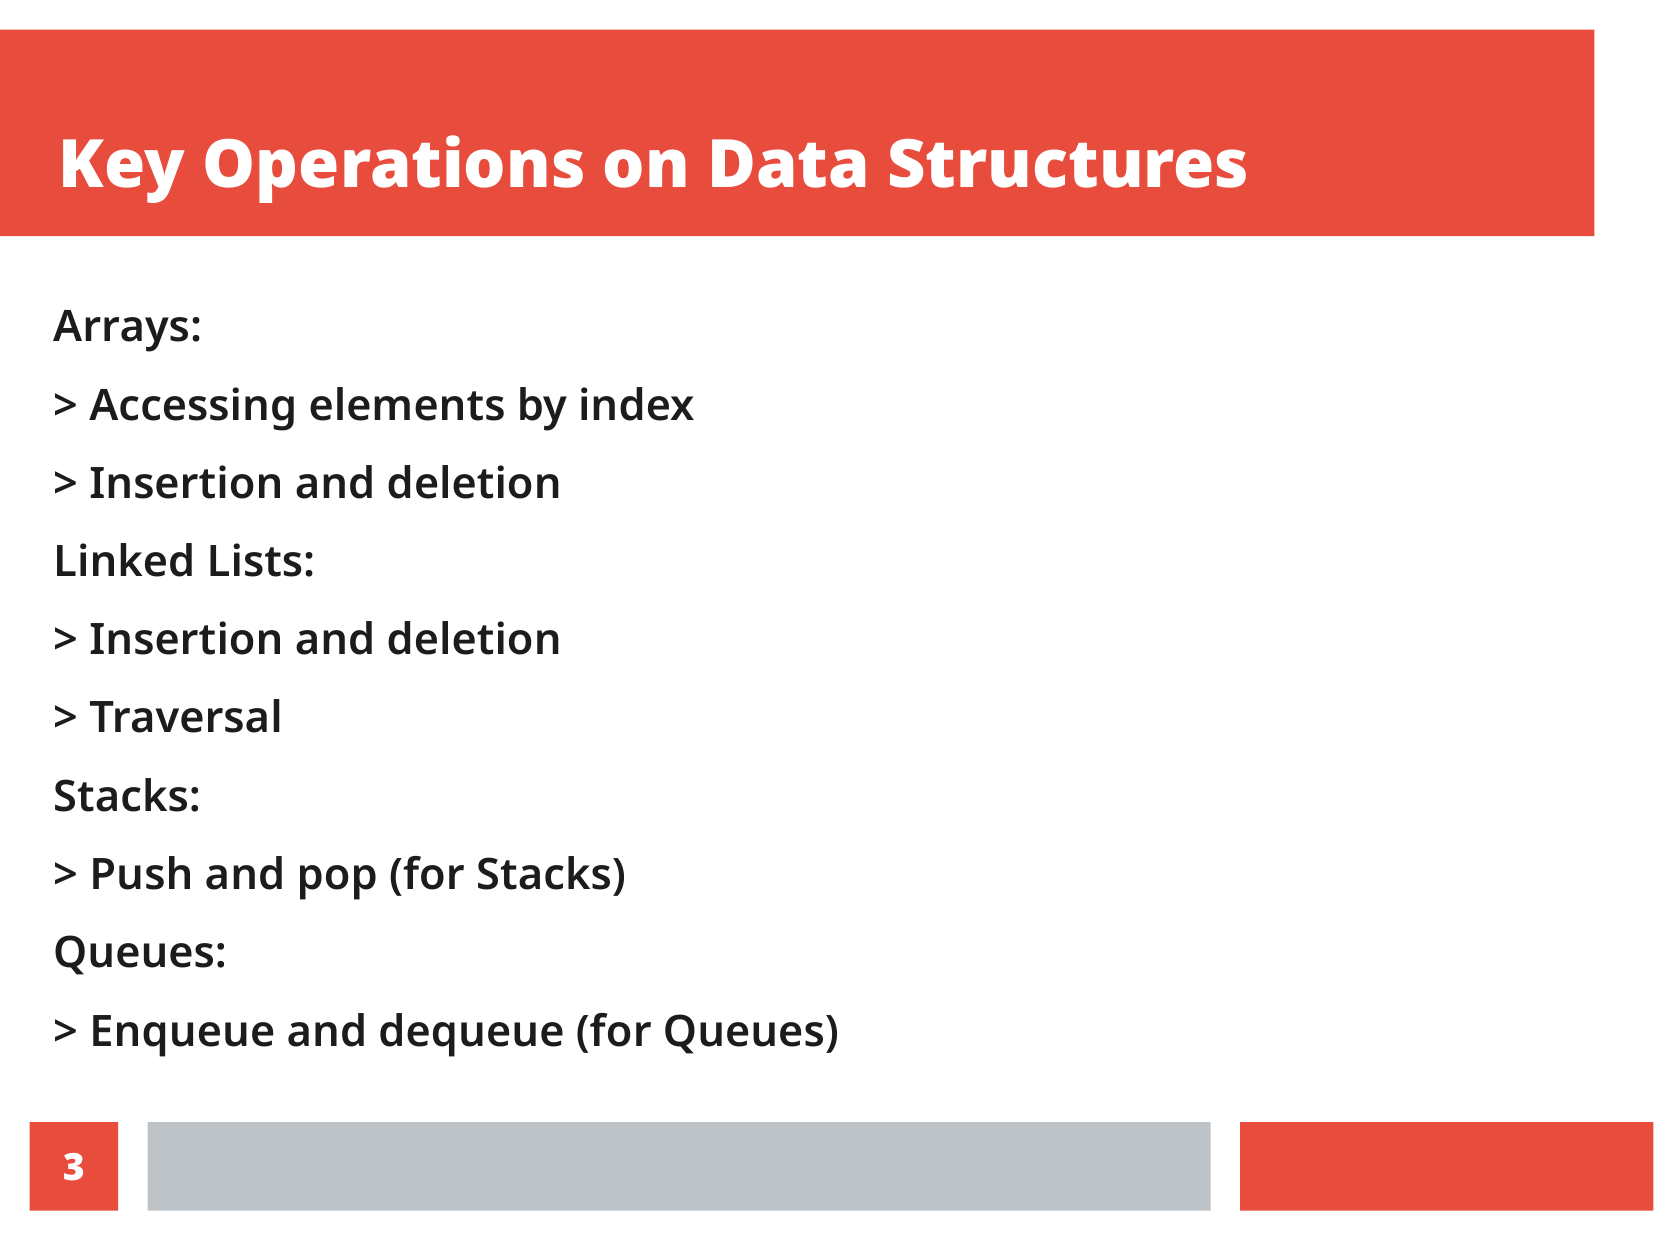

Key Operations on Data Structures
# Arrays:
> Accessing elements by index
> Insertion and deletion
Linked Lists:
> Insertion and deletion
> Traversal
Stacks:
> Push and pop (for Stacks)
Queues:
> Enqueue and dequeue (for Queues)
3